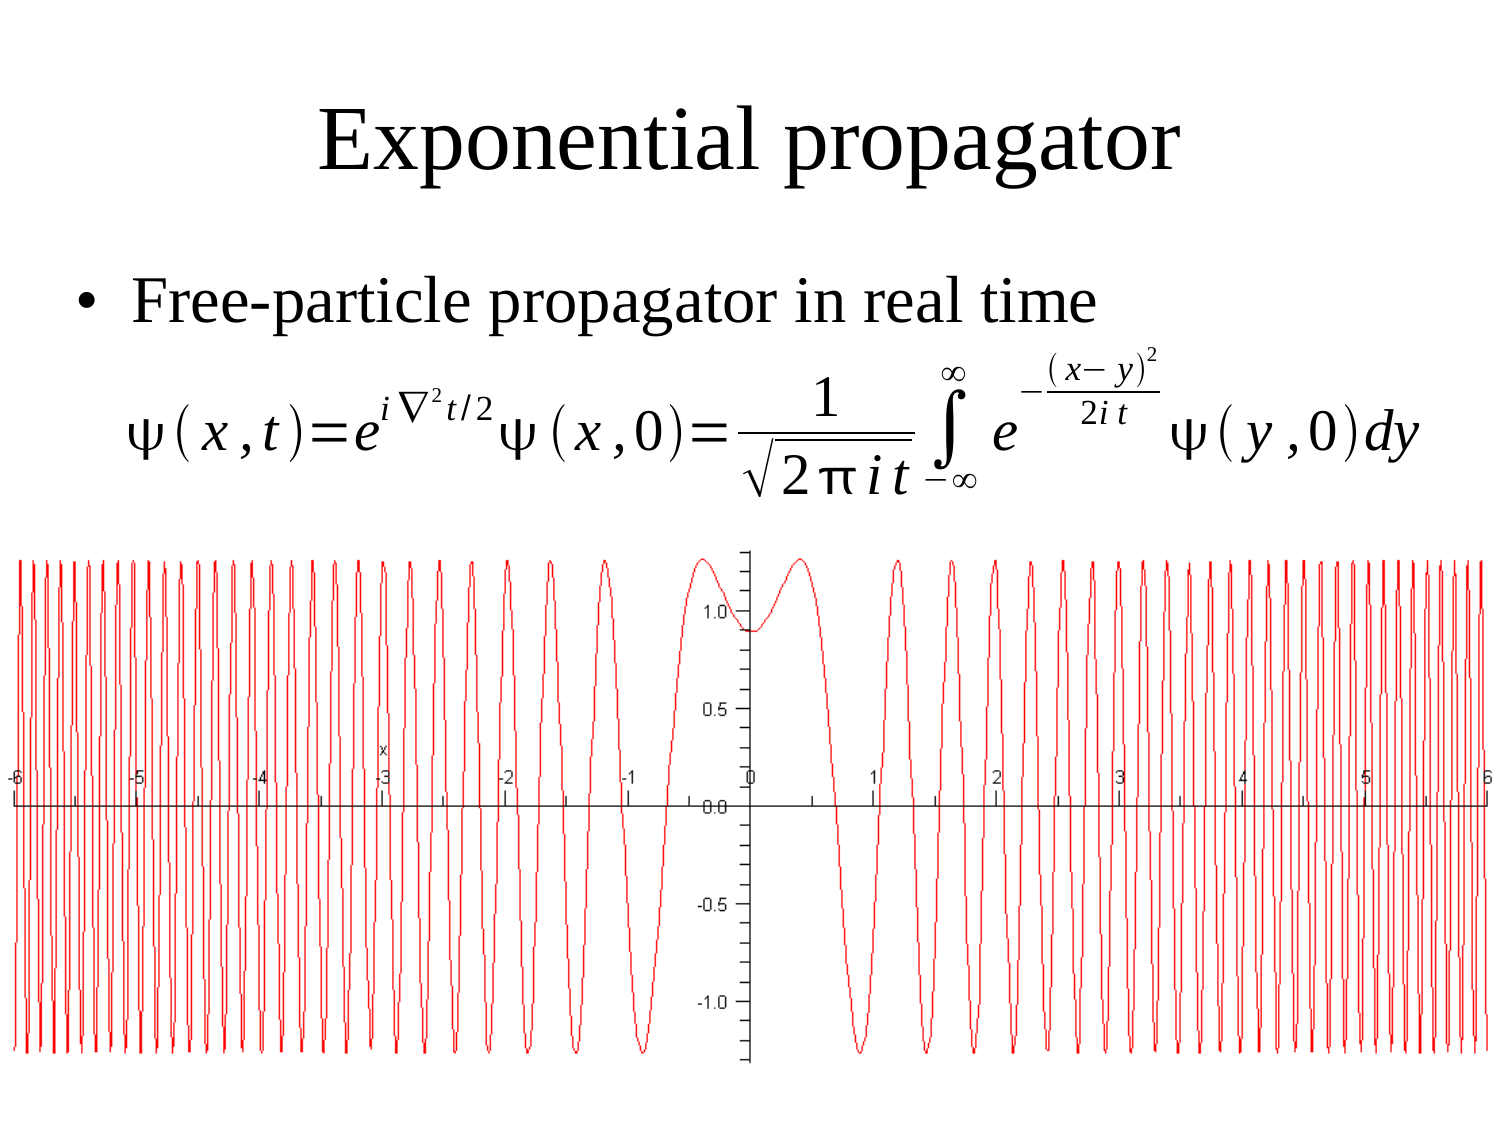

# Exponential propagator
Free-particle propagator in real time